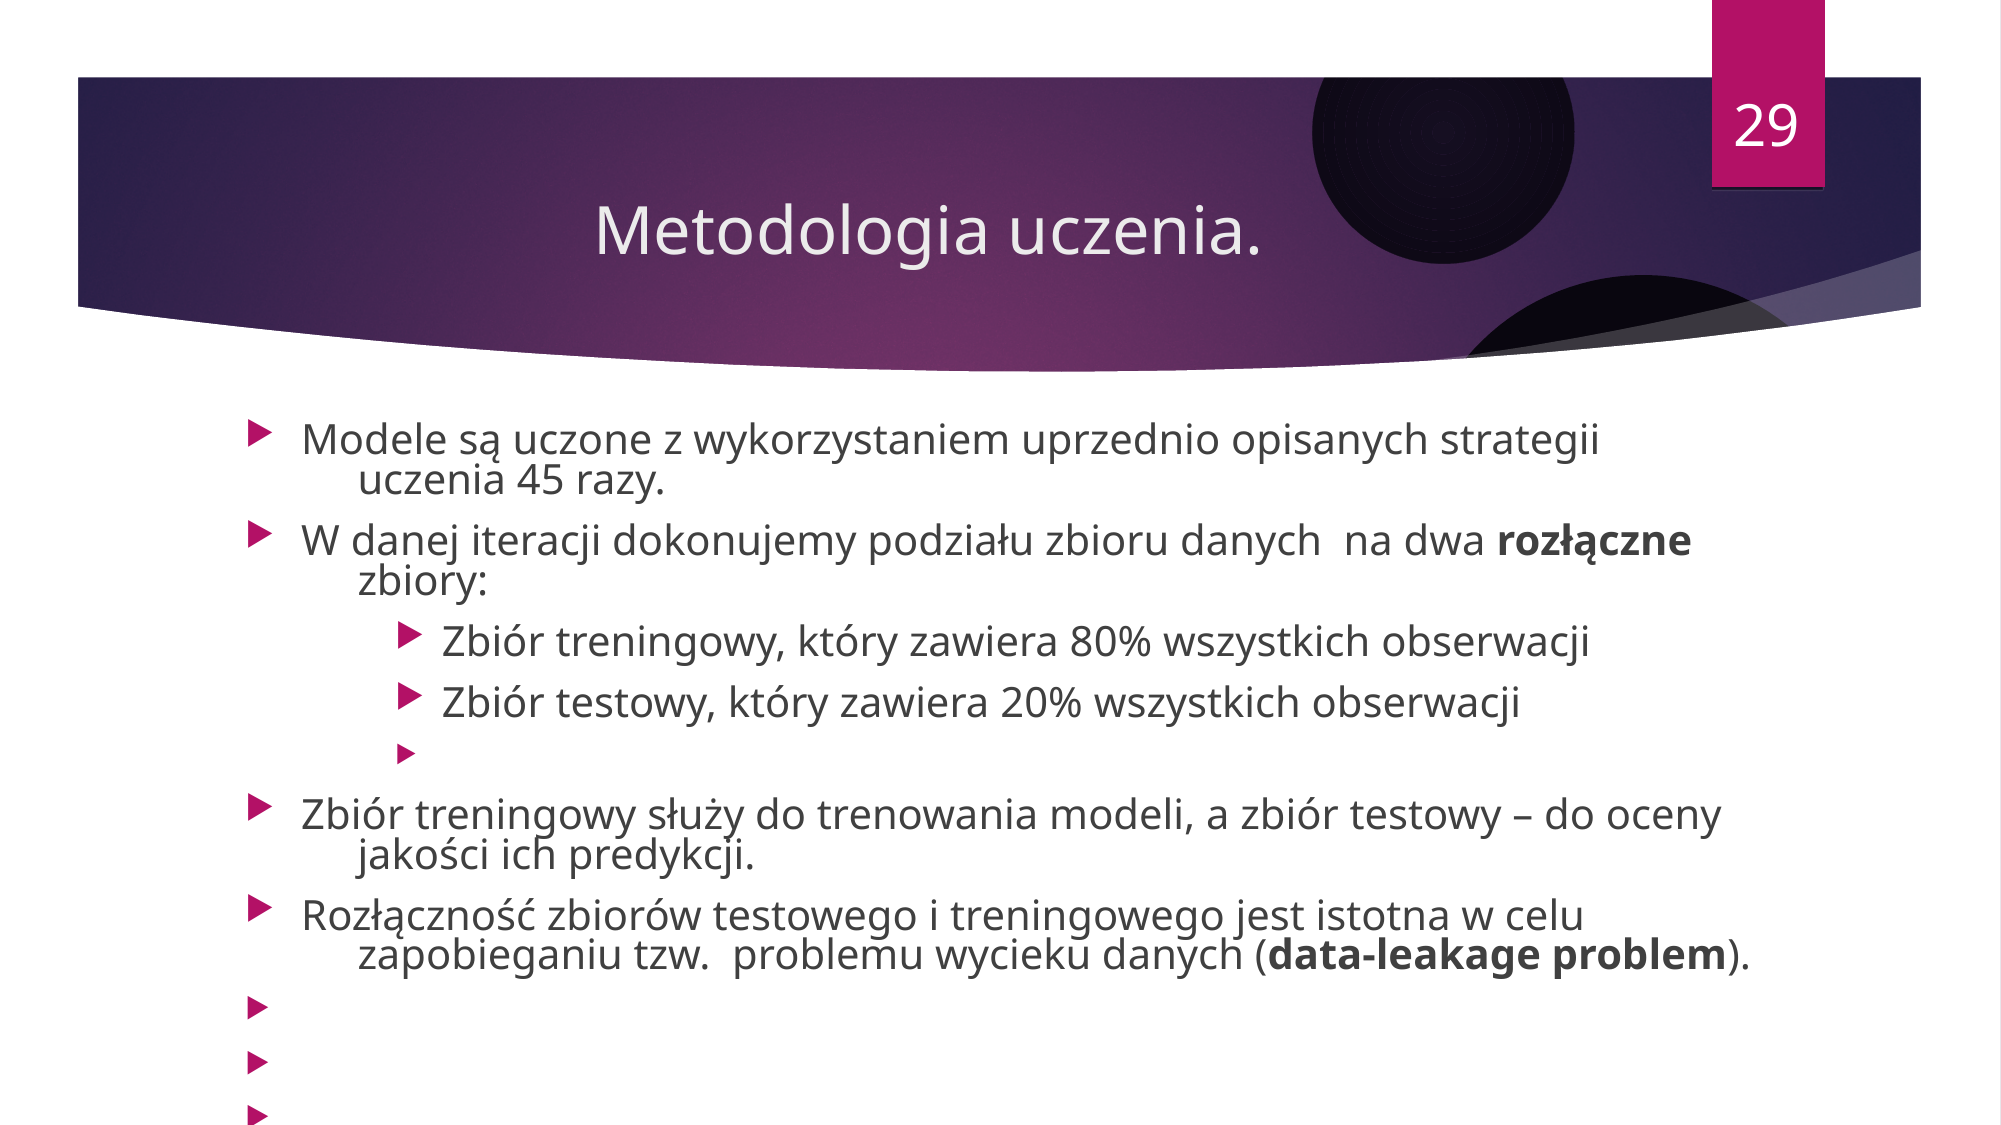

# Metodologia uczenia.
Modele są uczone z wykorzystaniem uprzednio opisanych strategii uczenia 45 razy.
W danej iteracji dokonujemy podziału zbioru danych na dwa rozłączne zbiory:
Zbiór treningowy, który zawiera 80% wszystkich obserwacji
Zbiór testowy, który zawiera 20% wszystkich obserwacji
Zbiór treningowy służy do trenowania modeli, a zbiór testowy – do oceny jakości ich predykcji.
Rozłączność zbiorów testowego i treningowego jest istotna w celu zapobieganiu tzw. problemu wycieku danych (data-leakage problem).